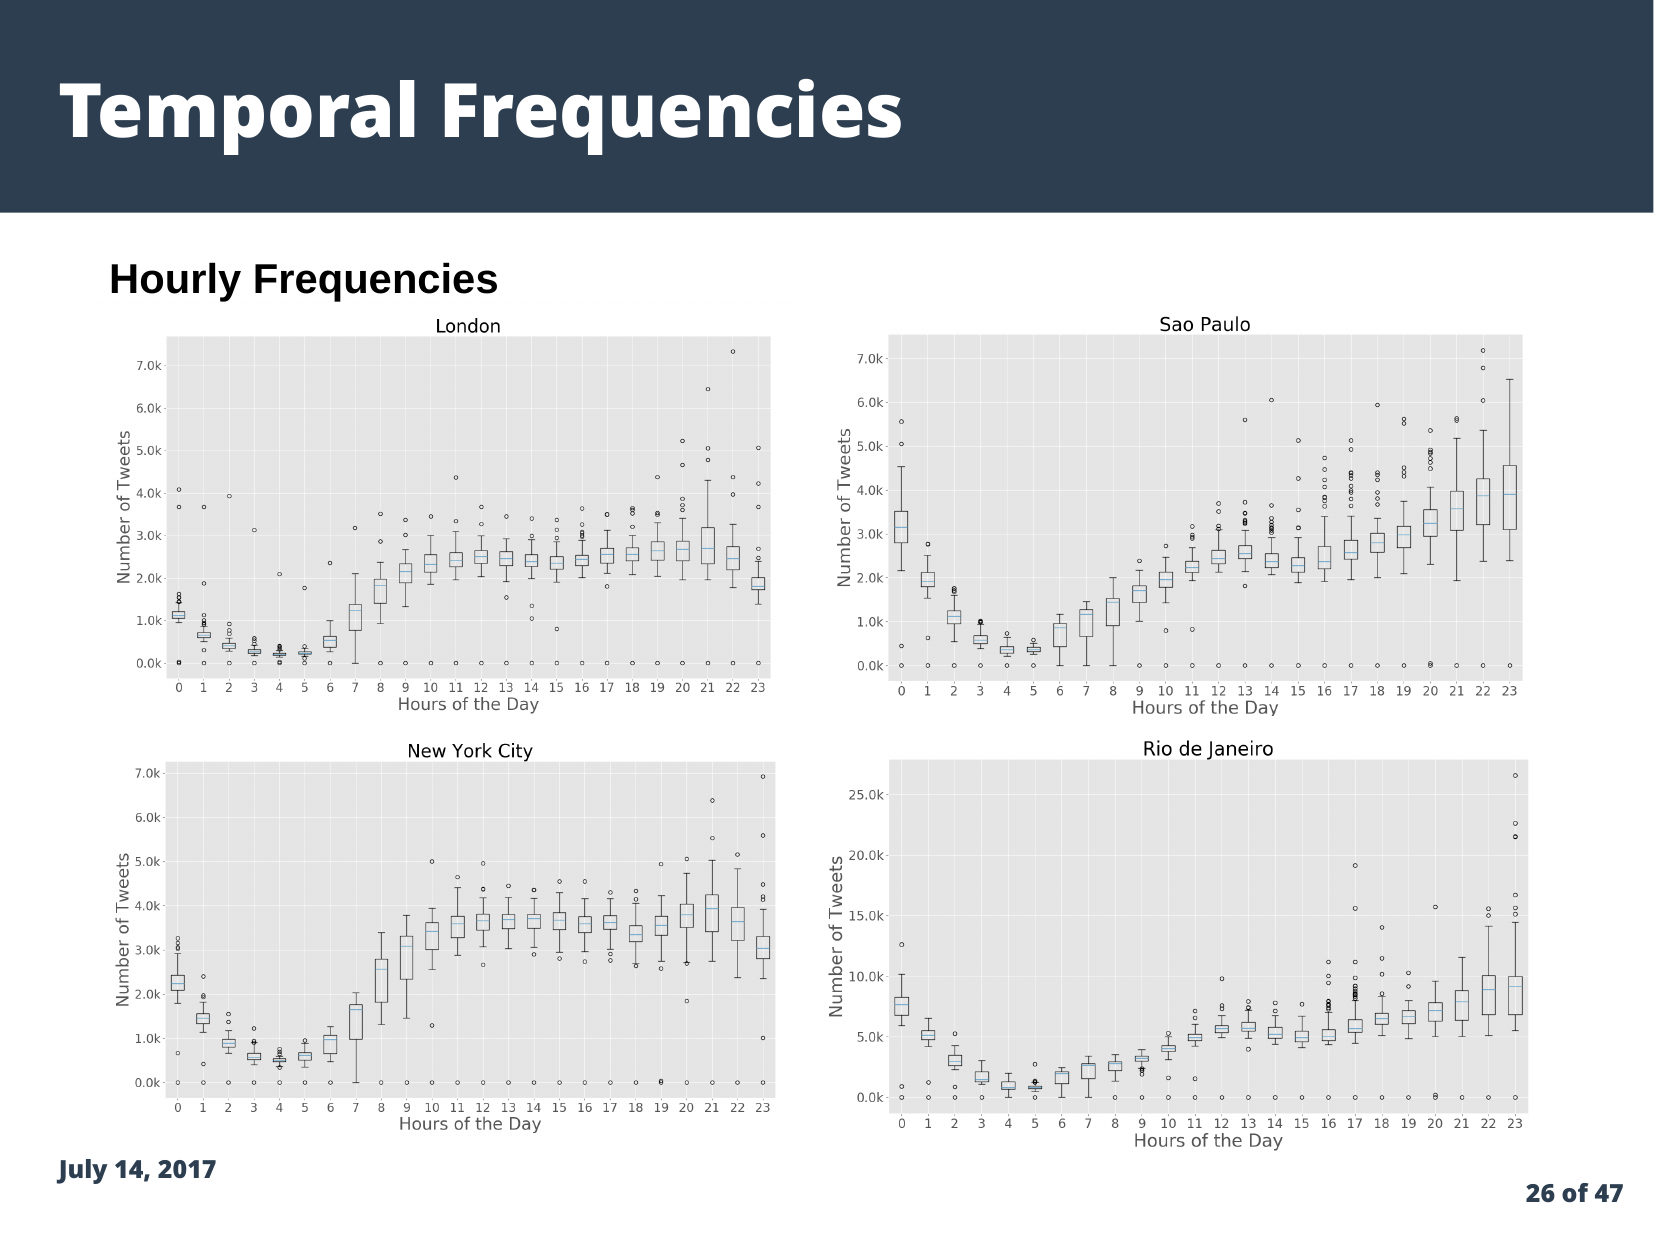

# Temporal Frequencies
Hourly Frequencies
July 14, 2017
26